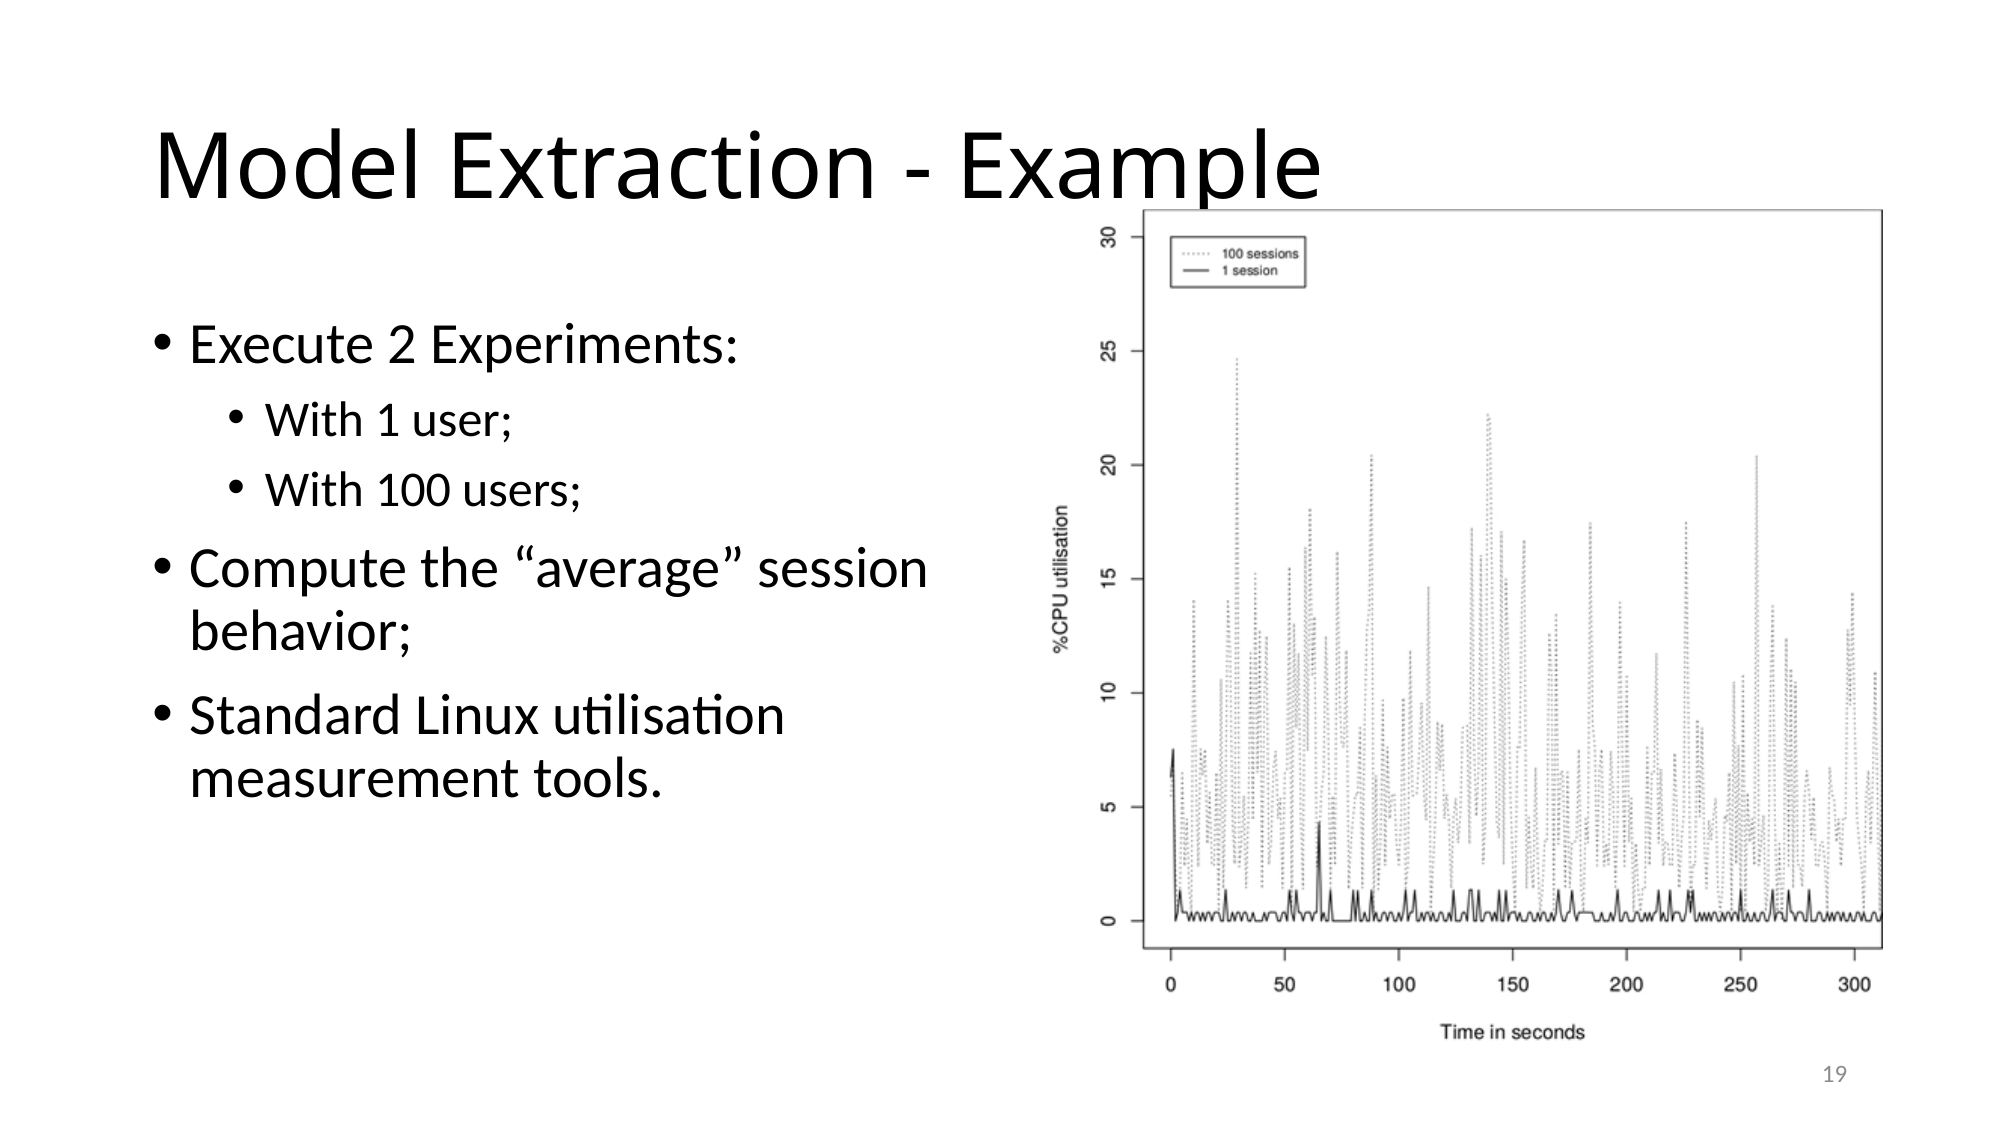

# Model Extraction - Example
Execute 2 Experiments:
With 1 user;
With 100 users;
Compute the “average” session behavior;
Standard Linux utilisation measurement tools.